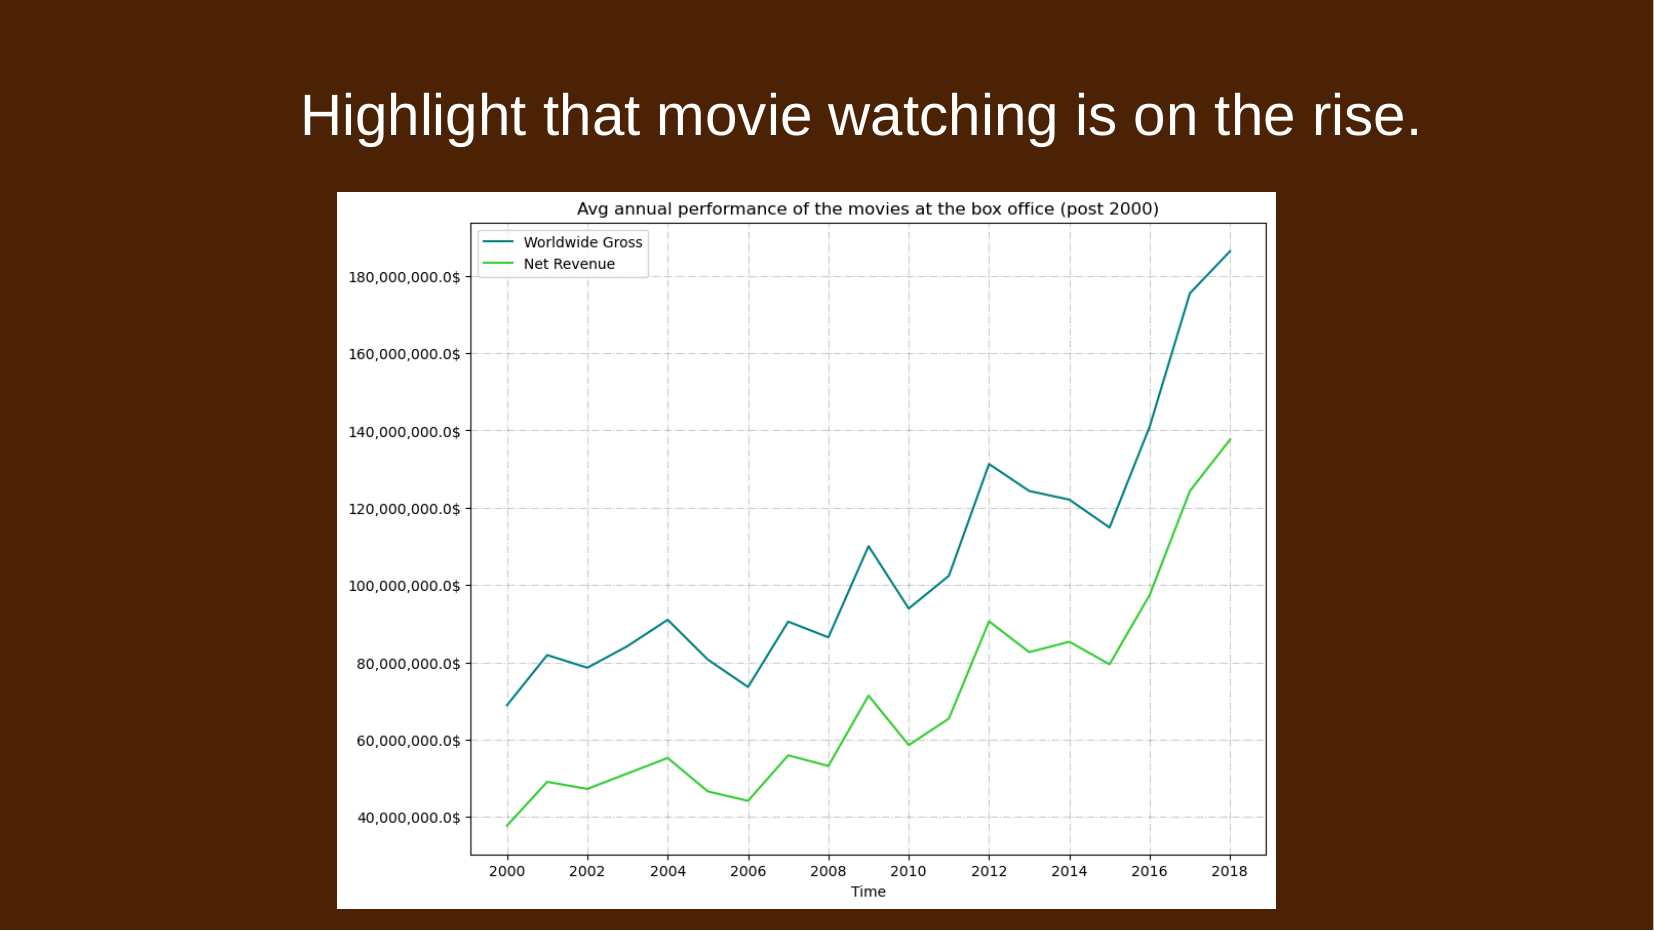

# Highlight that movie watching is on the rise.